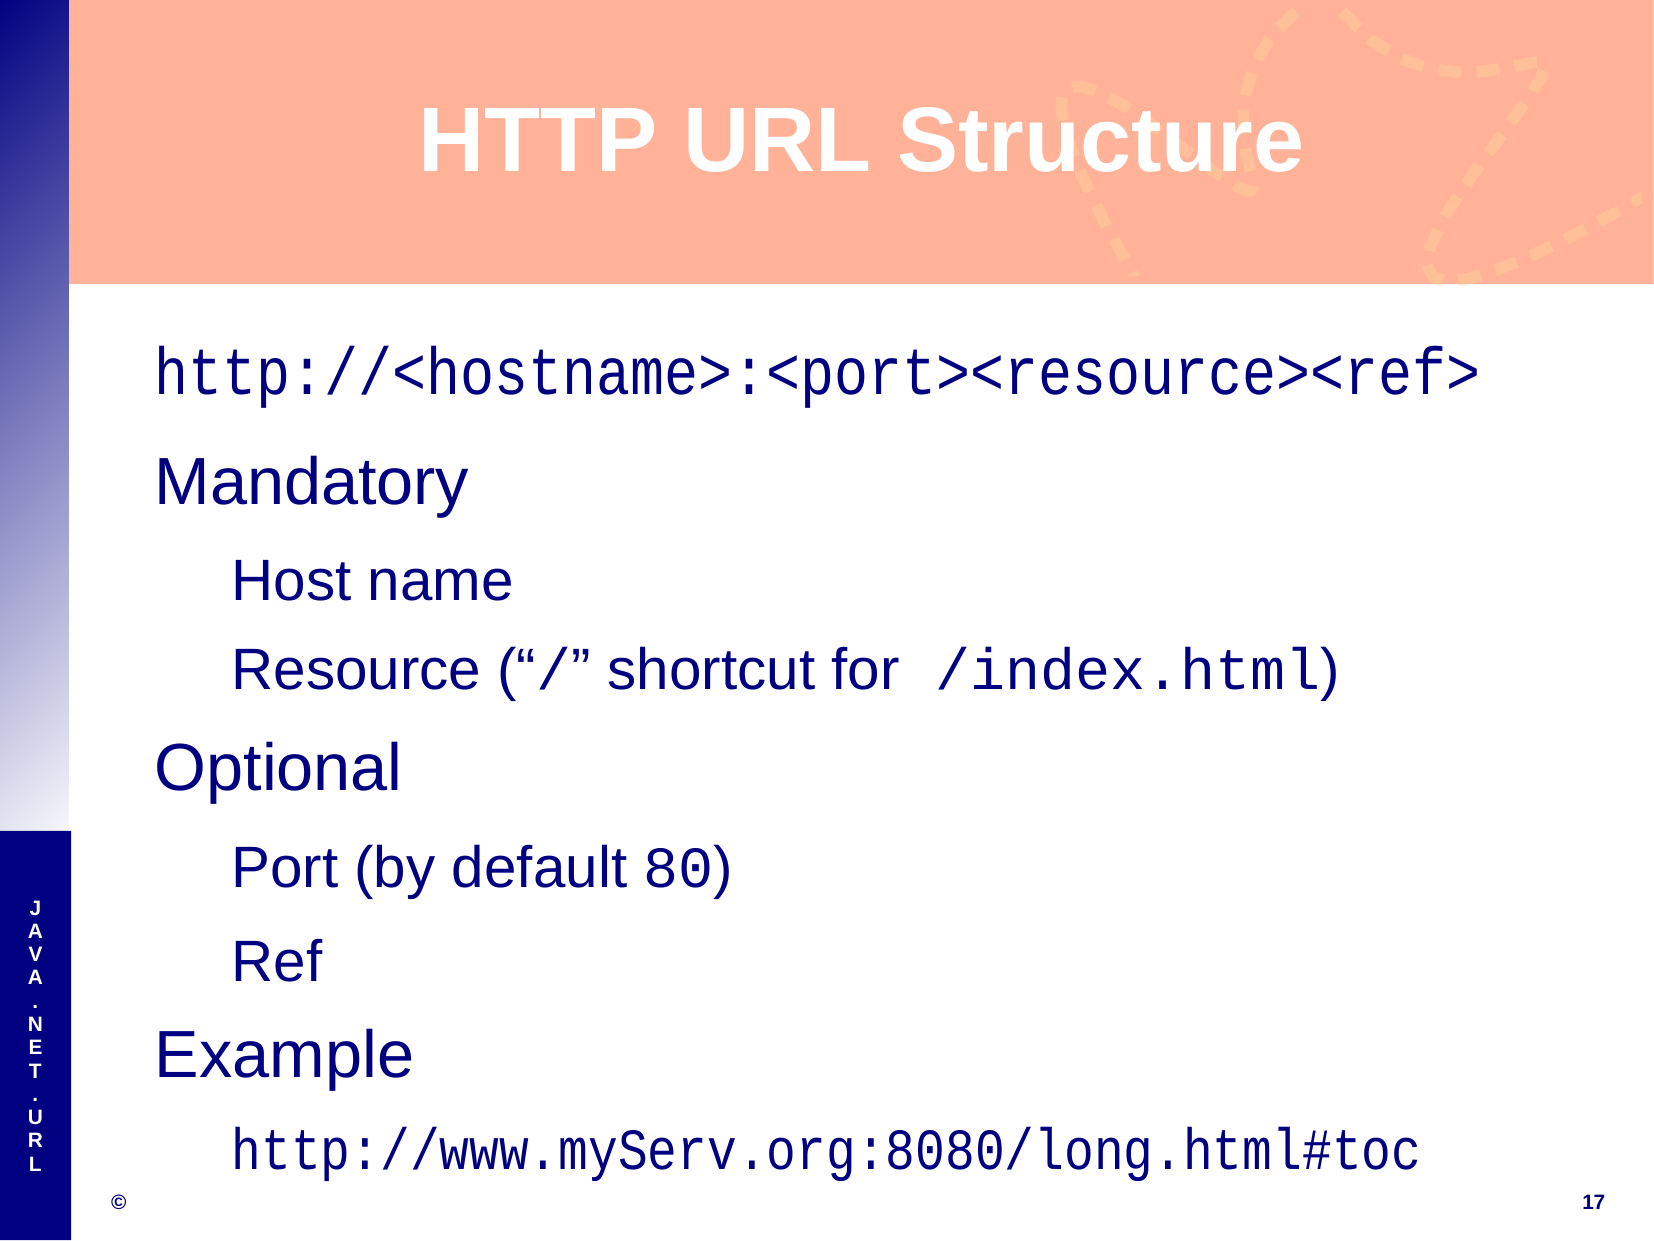

HTTP URL Structure
# http://<hostname>:<port><resource><ref>
Mandatory
Host name
Resource (“/” shortcut for /index.html)
Optional
Port (by default 80)
Ref
Example
http://www.myServ.org:8080/long.html#toc
J
A
V
A
.
N
E
T
.
U
R
L